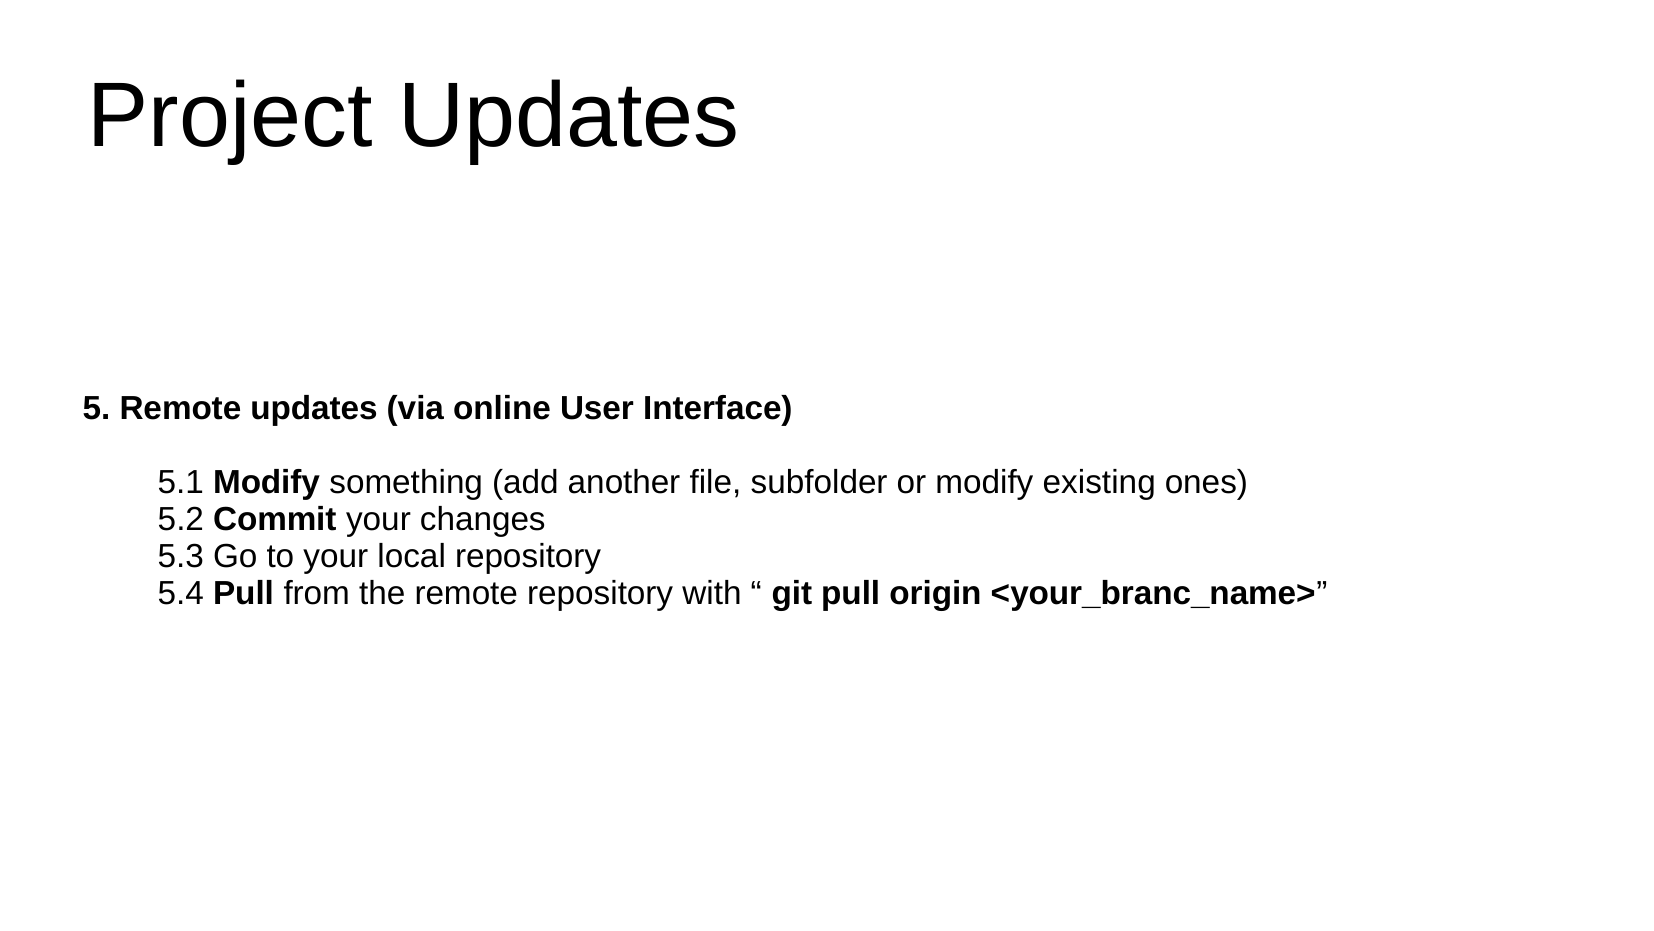

# Project Updates
5. Remote updates (via online User Interface)
	5.1 Modify something (add another file, subfolder or modify existing ones)
	5.2 Commit your changes
	5.3 Go to your local repository
	5.4 Pull from the remote repository with “ git pull origin <your_branc_name>”